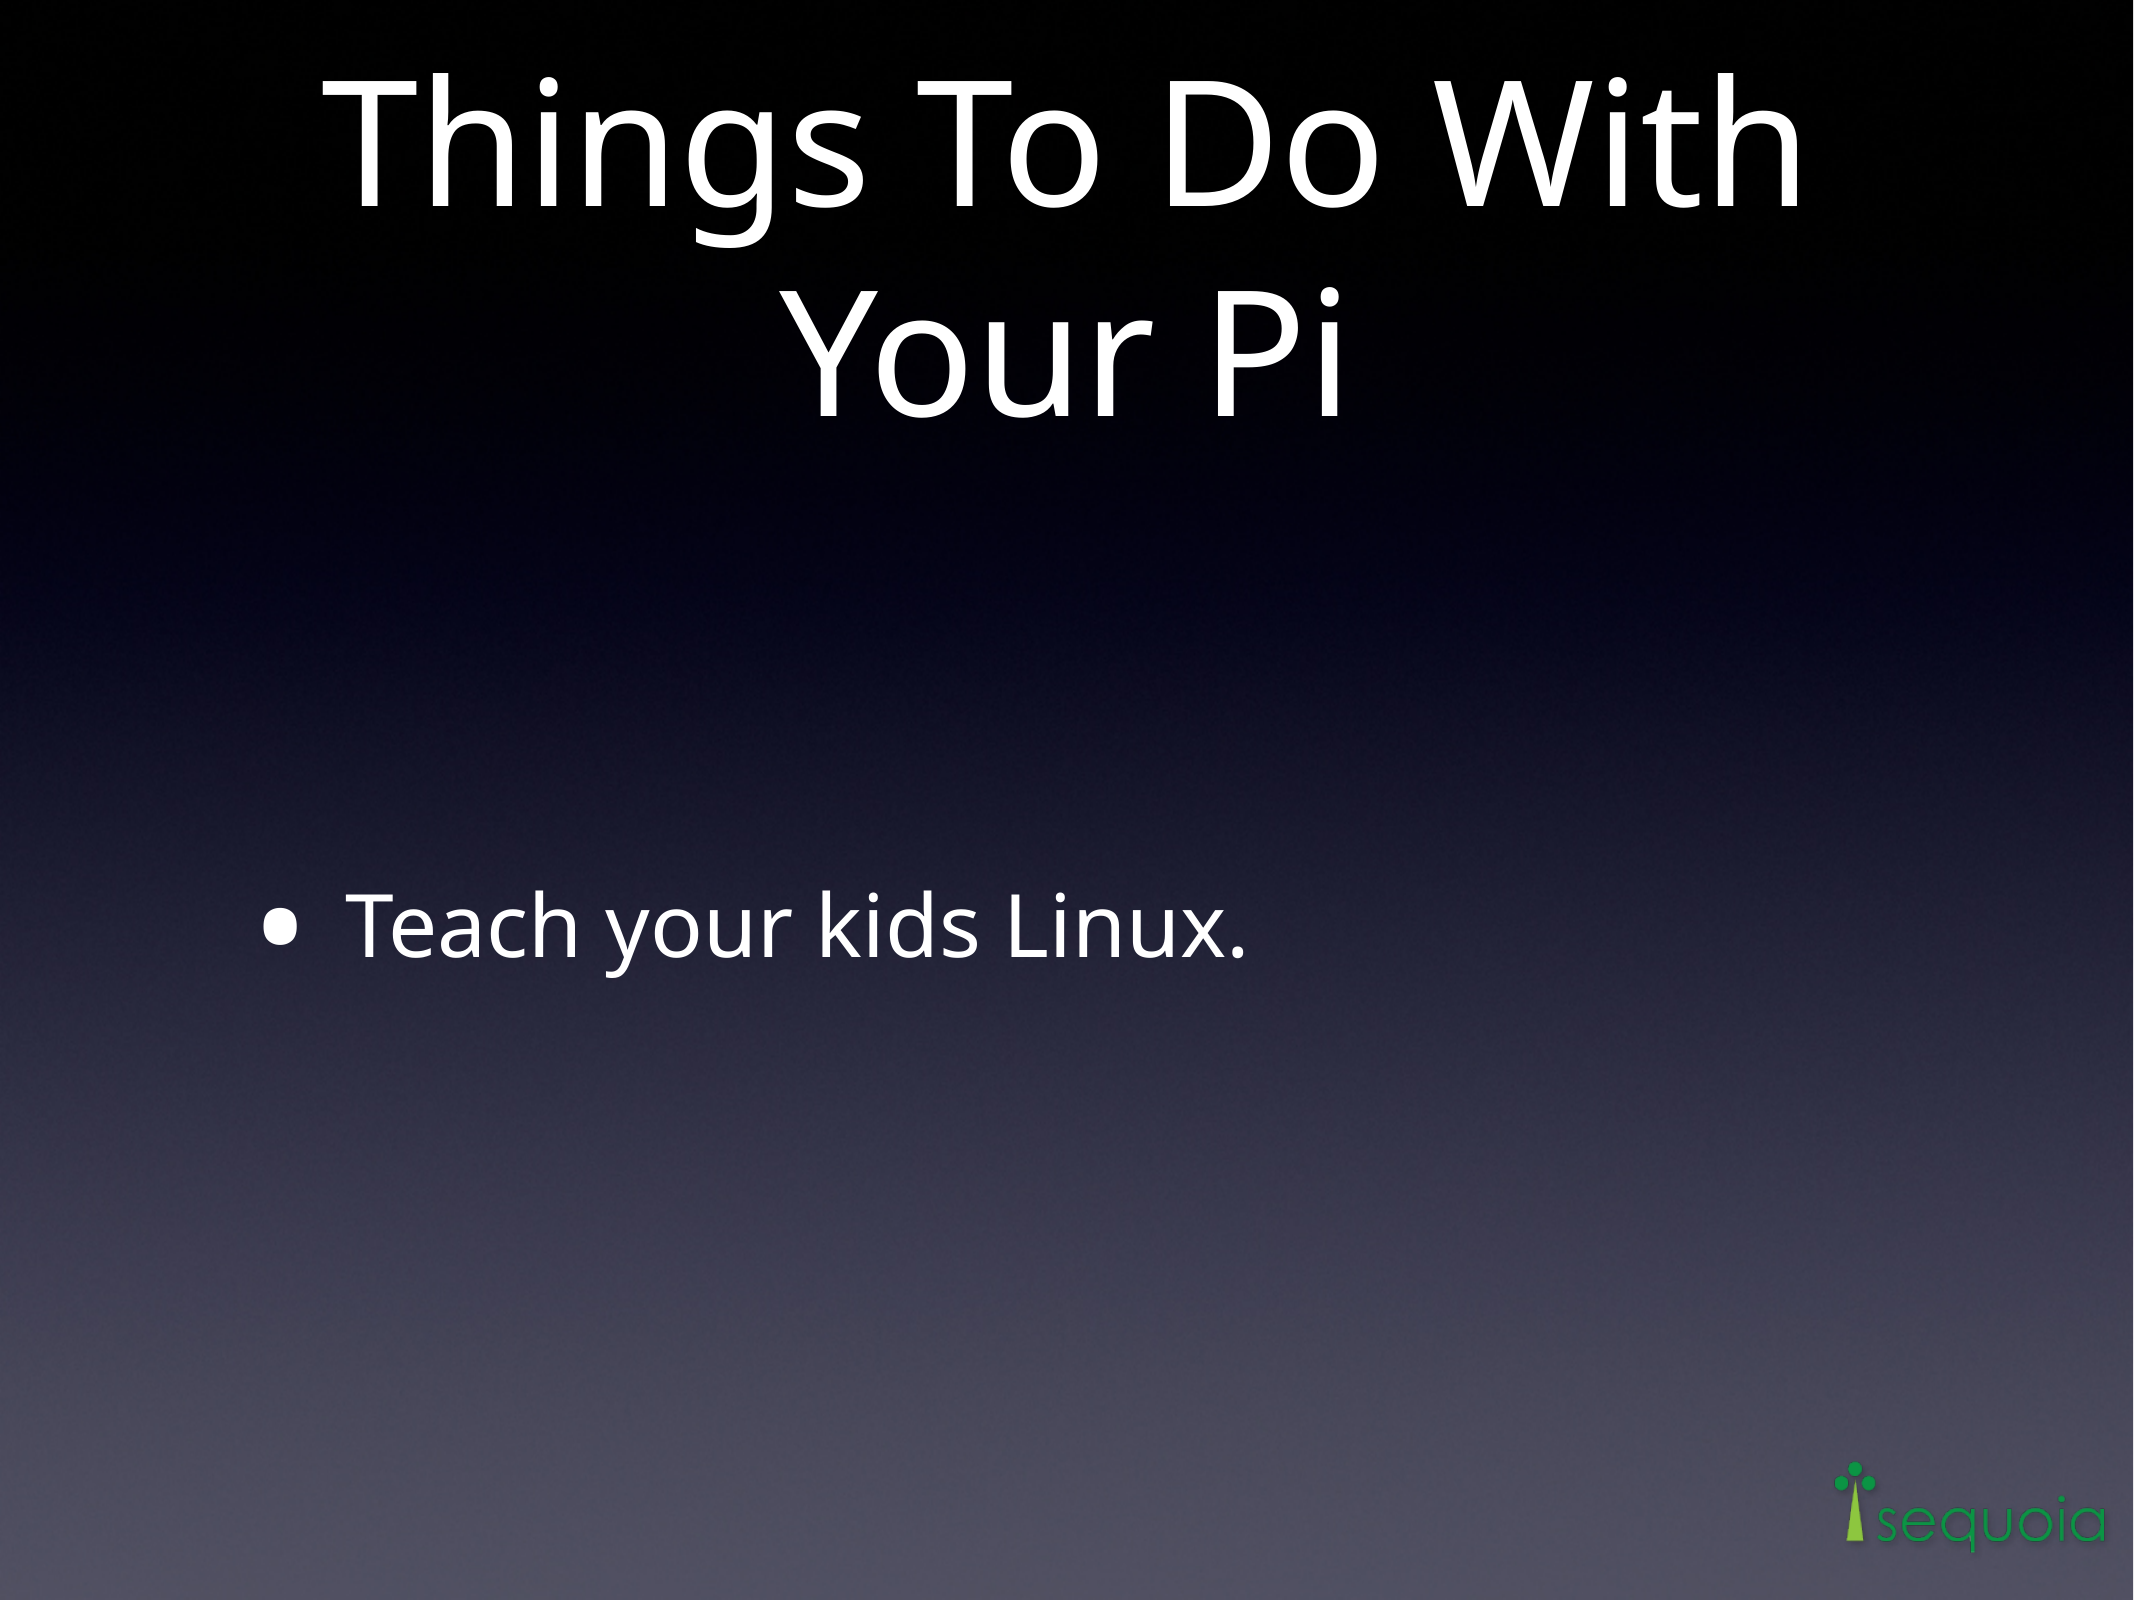

# Things To Do With Your Pi
Teach your kids Linux.